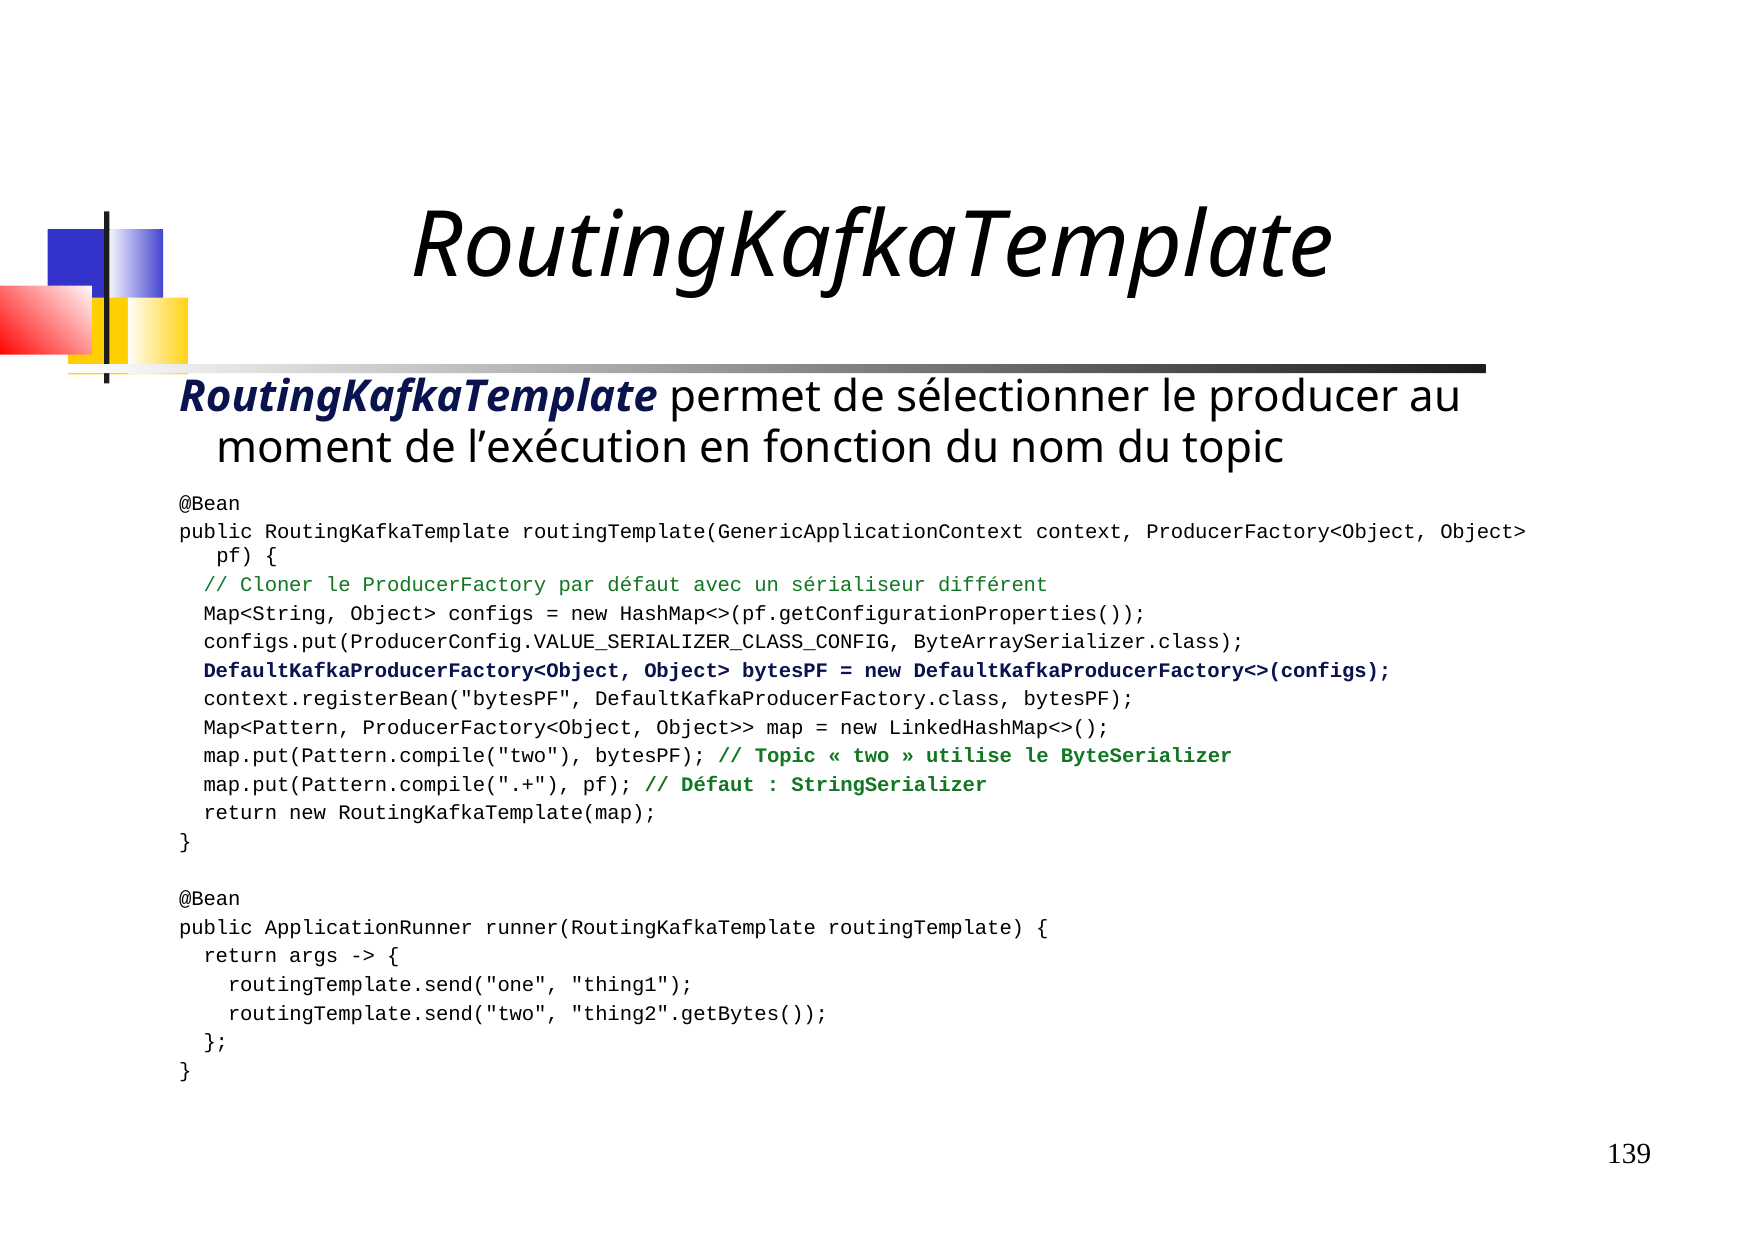

# RoutingKafkaTemplate
RoutingKafkaTemplate permet de sélectionner le producer au moment de l’exécution en fonction du nom du topic
@Bean
public RoutingKafkaTemplate routingTemplate(GenericApplicationContext context, ProducerFactory<Object, Object> pf) {
 // Cloner le ProducerFactory par défaut avec un sérialiseur différent
 Map<String, Object> configs = new HashMap<>(pf.getConfigurationProperties());
 configs.put(ProducerConfig.VALUE_SERIALIZER_CLASS_CONFIG, ByteArraySerializer.class);
 DefaultKafkaProducerFactory<Object, Object> bytesPF = new DefaultKafkaProducerFactory<>(configs);
 context.registerBean("bytesPF", DefaultKafkaProducerFactory.class, bytesPF);
 Map<Pattern, ProducerFactory<Object, Object>> map = new LinkedHashMap<>();
 map.put(Pattern.compile("two"), bytesPF); // Topic « two » utilise le ByteSerializer
 map.put(Pattern.compile(".+"), pf); // Défaut : StringSerializer
 return new RoutingKafkaTemplate(map);
}
@Bean
public ApplicationRunner runner(RoutingKafkaTemplate routingTemplate) {
 return args -> {
 routingTemplate.send("one", "thing1");
 routingTemplate.send("two", "thing2".getBytes());
 };
}